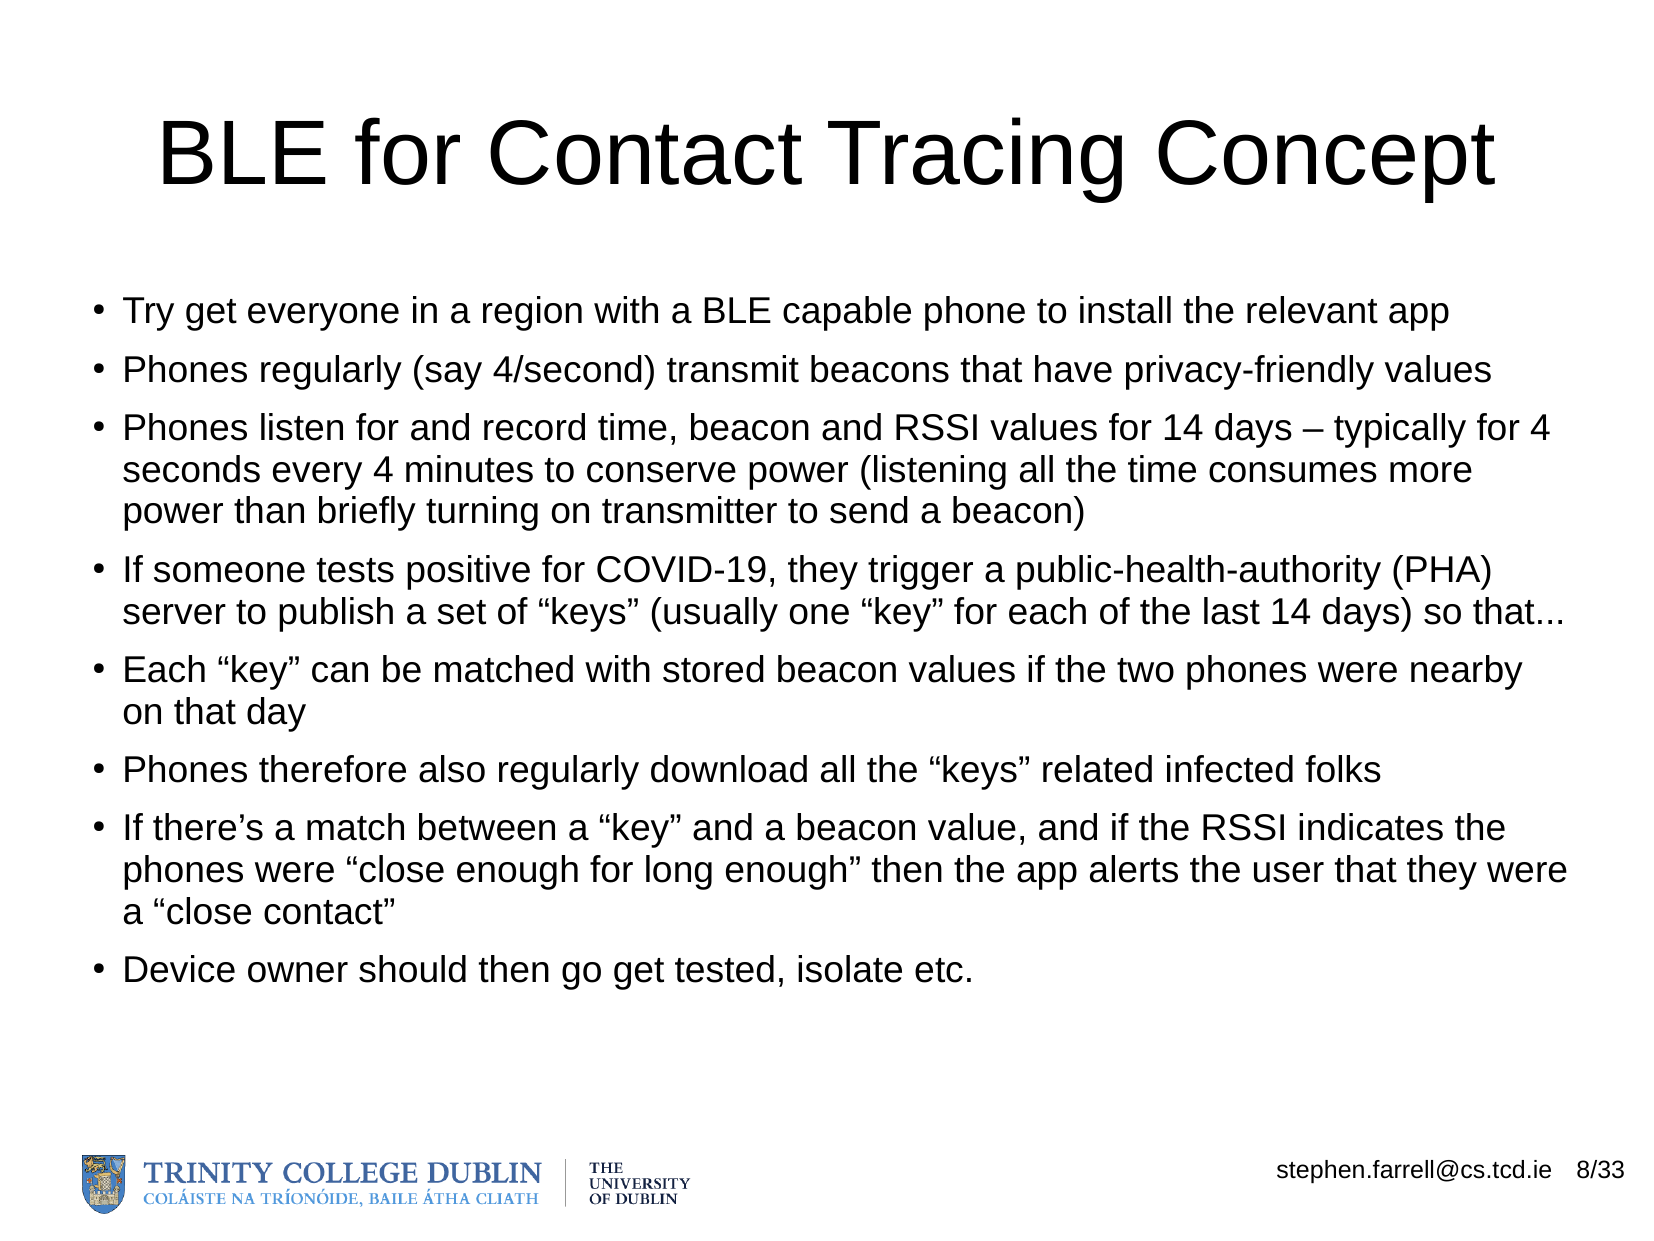

# BLE for Contact Tracing Concept
Try get everyone in a region with a BLE capable phone to install the relevant app
Phones regularly (say 4/second) transmit beacons that have privacy-friendly values
Phones listen for and record time, beacon and RSSI values for 14 days – typically for 4 seconds every 4 minutes to conserve power (listening all the time consumes more power than briefly turning on transmitter to send a beacon)
If someone tests positive for COVID-19, they trigger a public-health-authority (PHA) server to publish a set of “keys” (usually one “key” for each of the last 14 days) so that...
Each “key” can be matched with stored beacon values if the two phones were nearby on that day
Phones therefore also regularly download all the “keys” related infected folks
If there’s a match between a “key” and a beacon value, and if the RSSI indicates the phones were “close enough for long enough” then the app alerts the user that they were a “close contact”
Device owner should then go get tested, isolate etc.